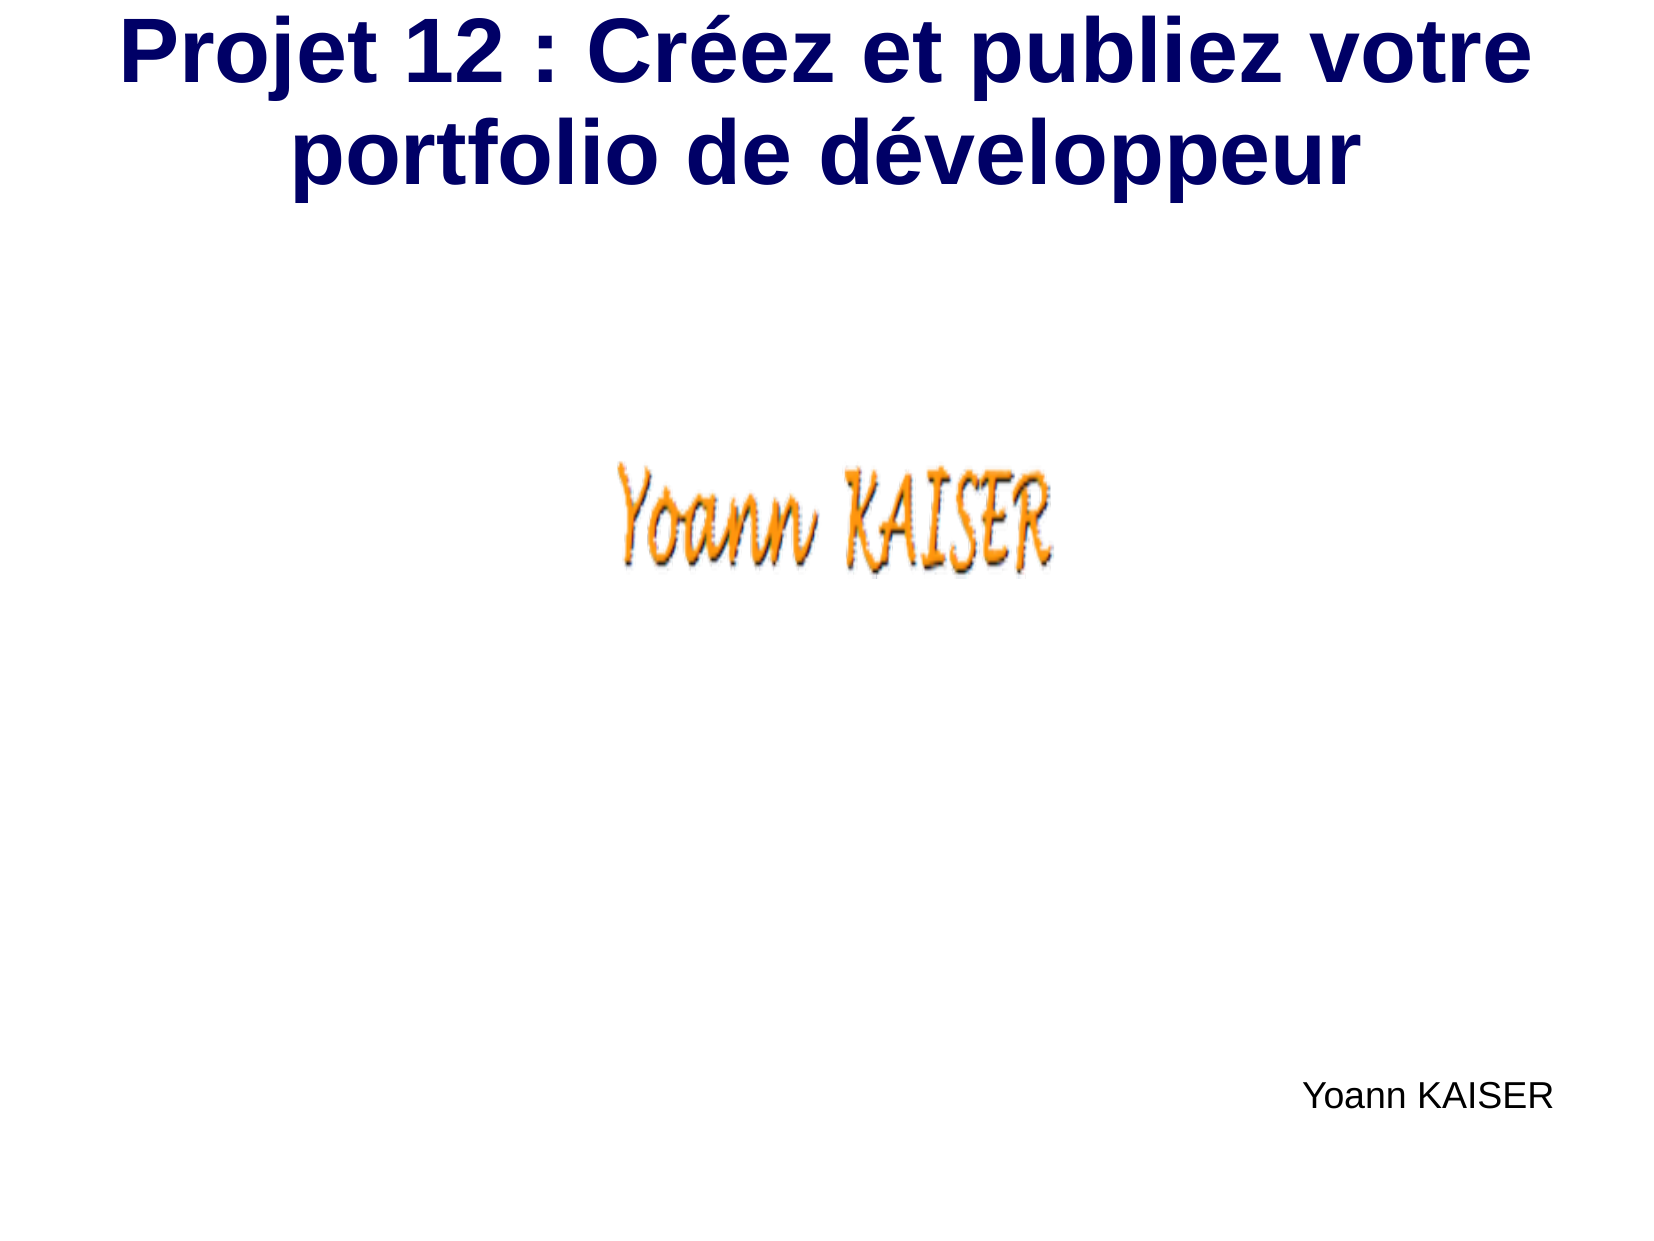

# Projet 12 : Créez et publiez votre portfolio de développeur
Yoann KAISER